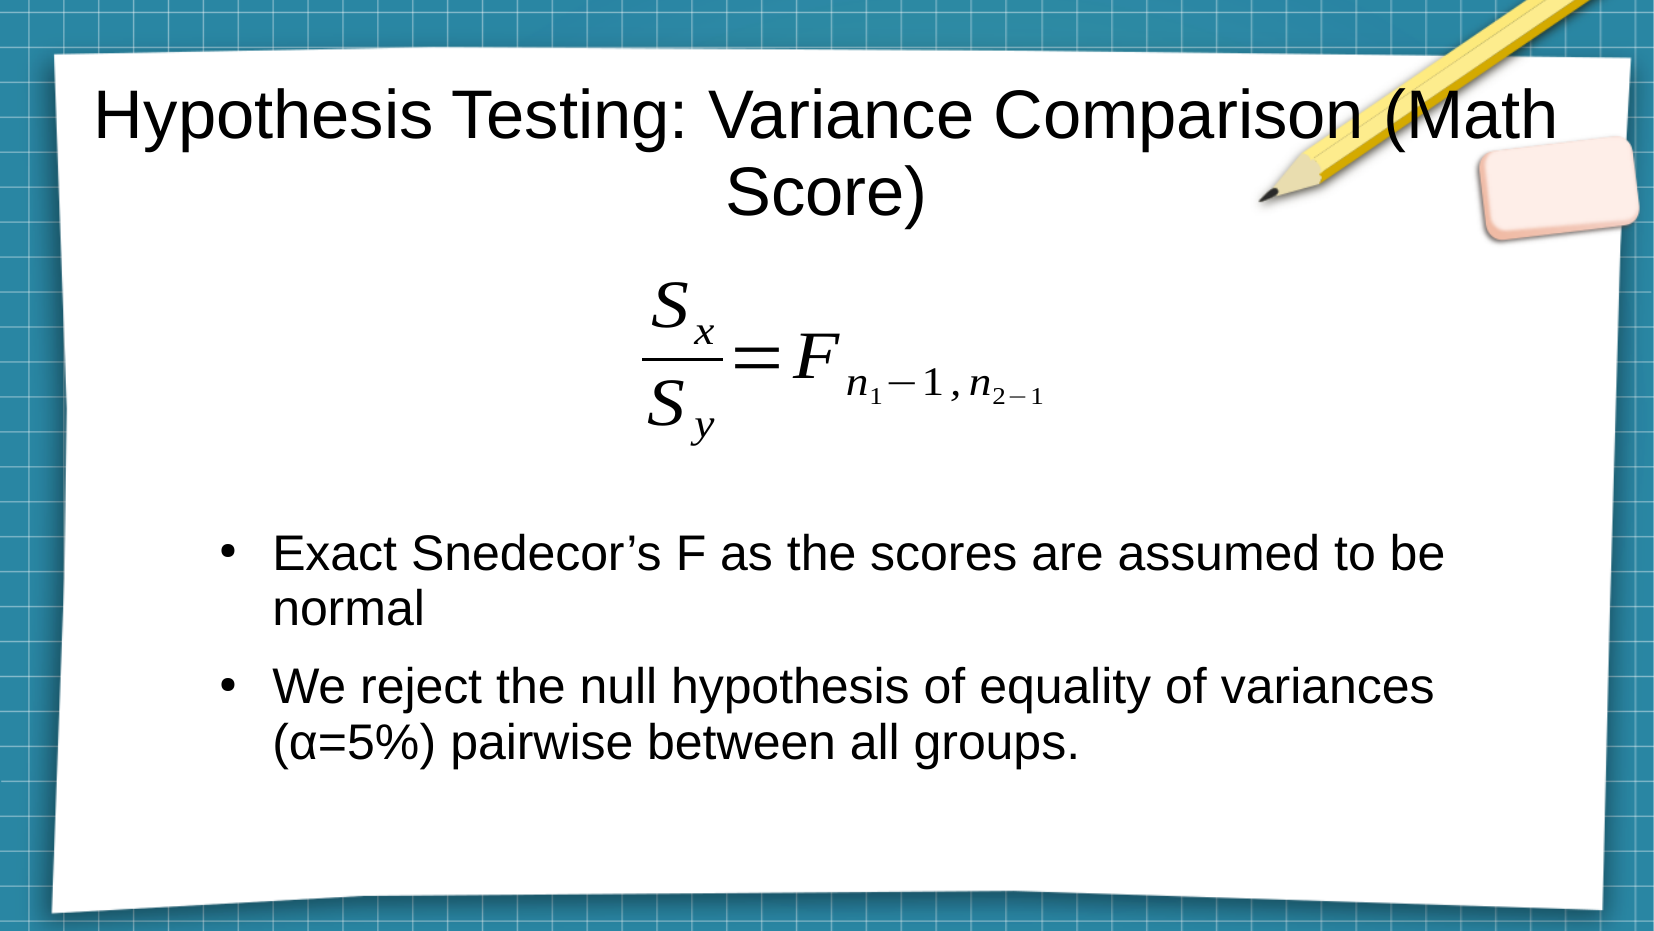

# Hypothesis Testing: Variance Comparison (Math Score)
Exact Snedecor’s F as the scores are assumed to be normal
We reject the null hypothesis of equality of variances (α=5%) pairwise between all groups.